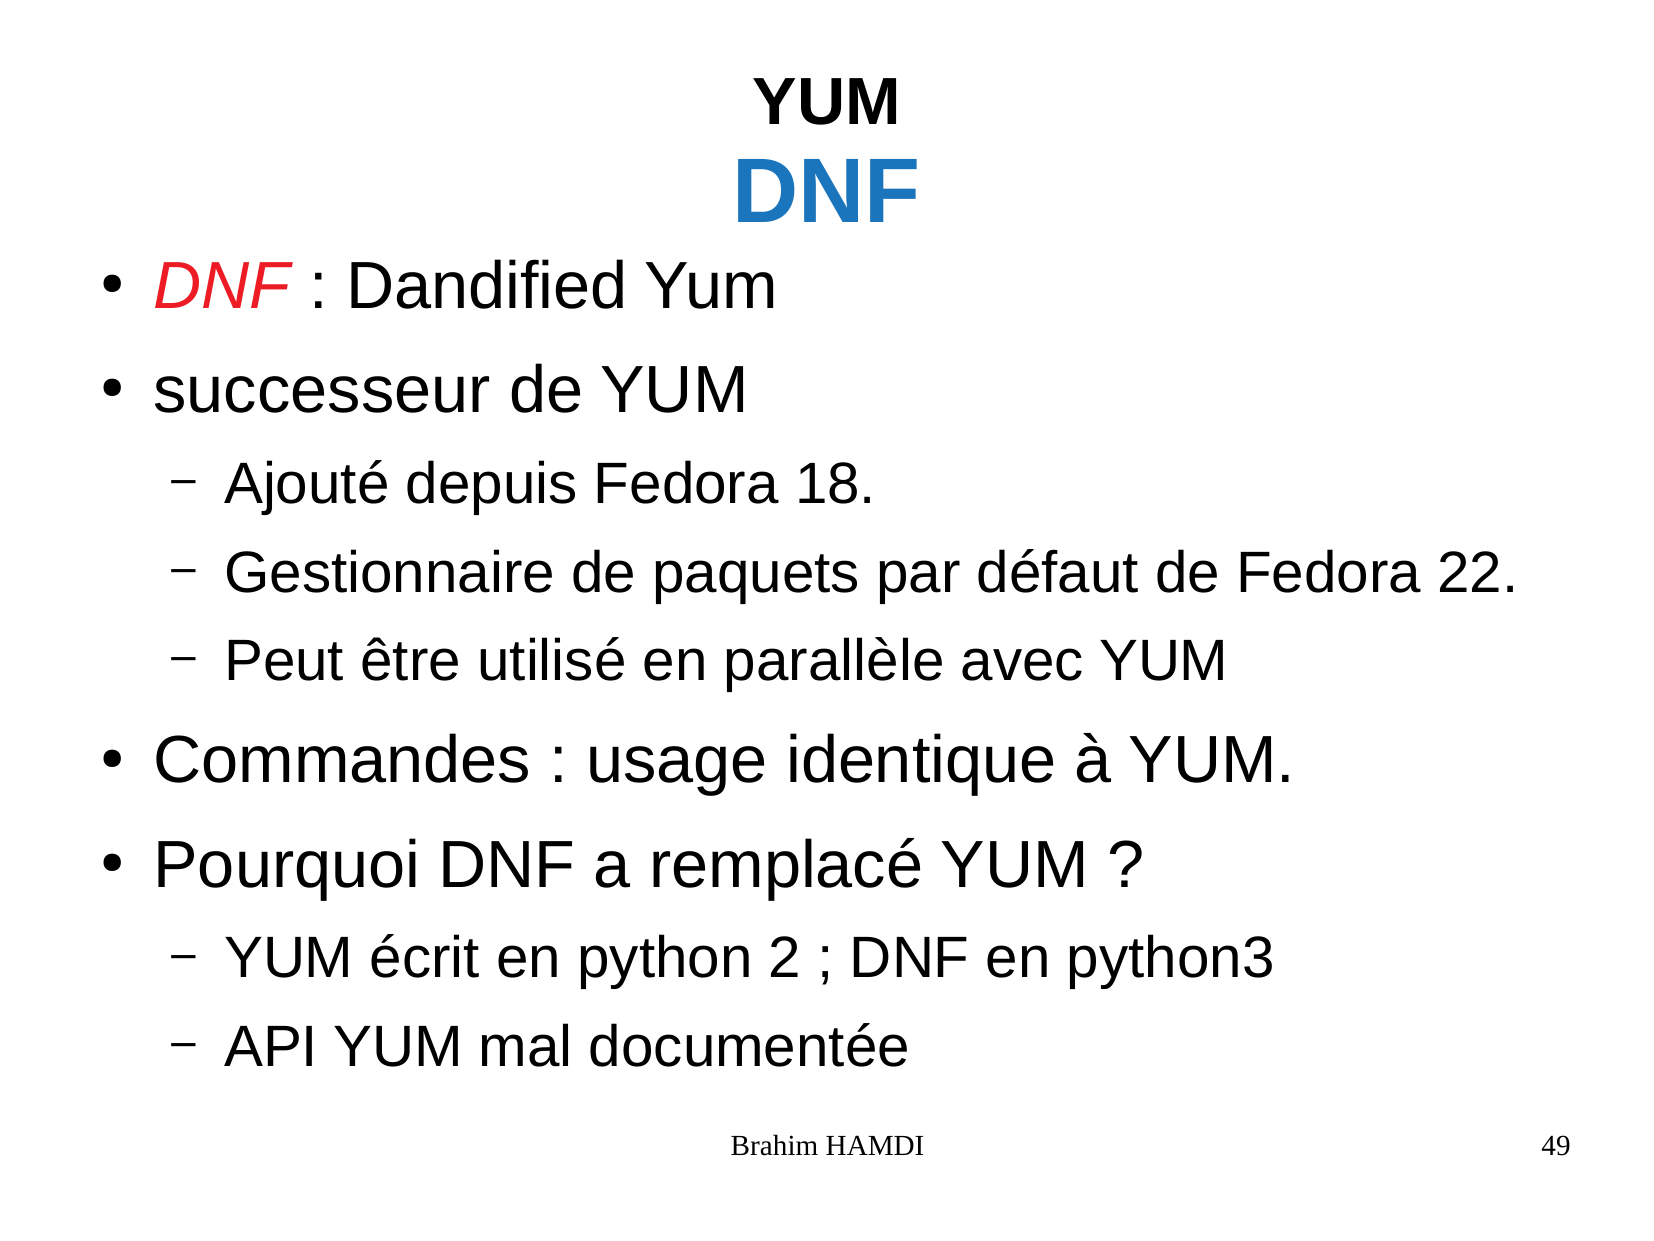

# YUM DNF
DNF : Dandified Yum
successeur de YUM
Ajouté depuis Fedora 18.
Gestionnaire de paquets par défaut de Fedora 22.
Peut être utilisé en parallèle avec YUM
Commandes : usage identique à YUM.
Pourquoi DNF a remplacé YUM ?
YUM écrit en python 2 ; DNF en python3
API YUM mal documentée
Brahim HAMDI
49